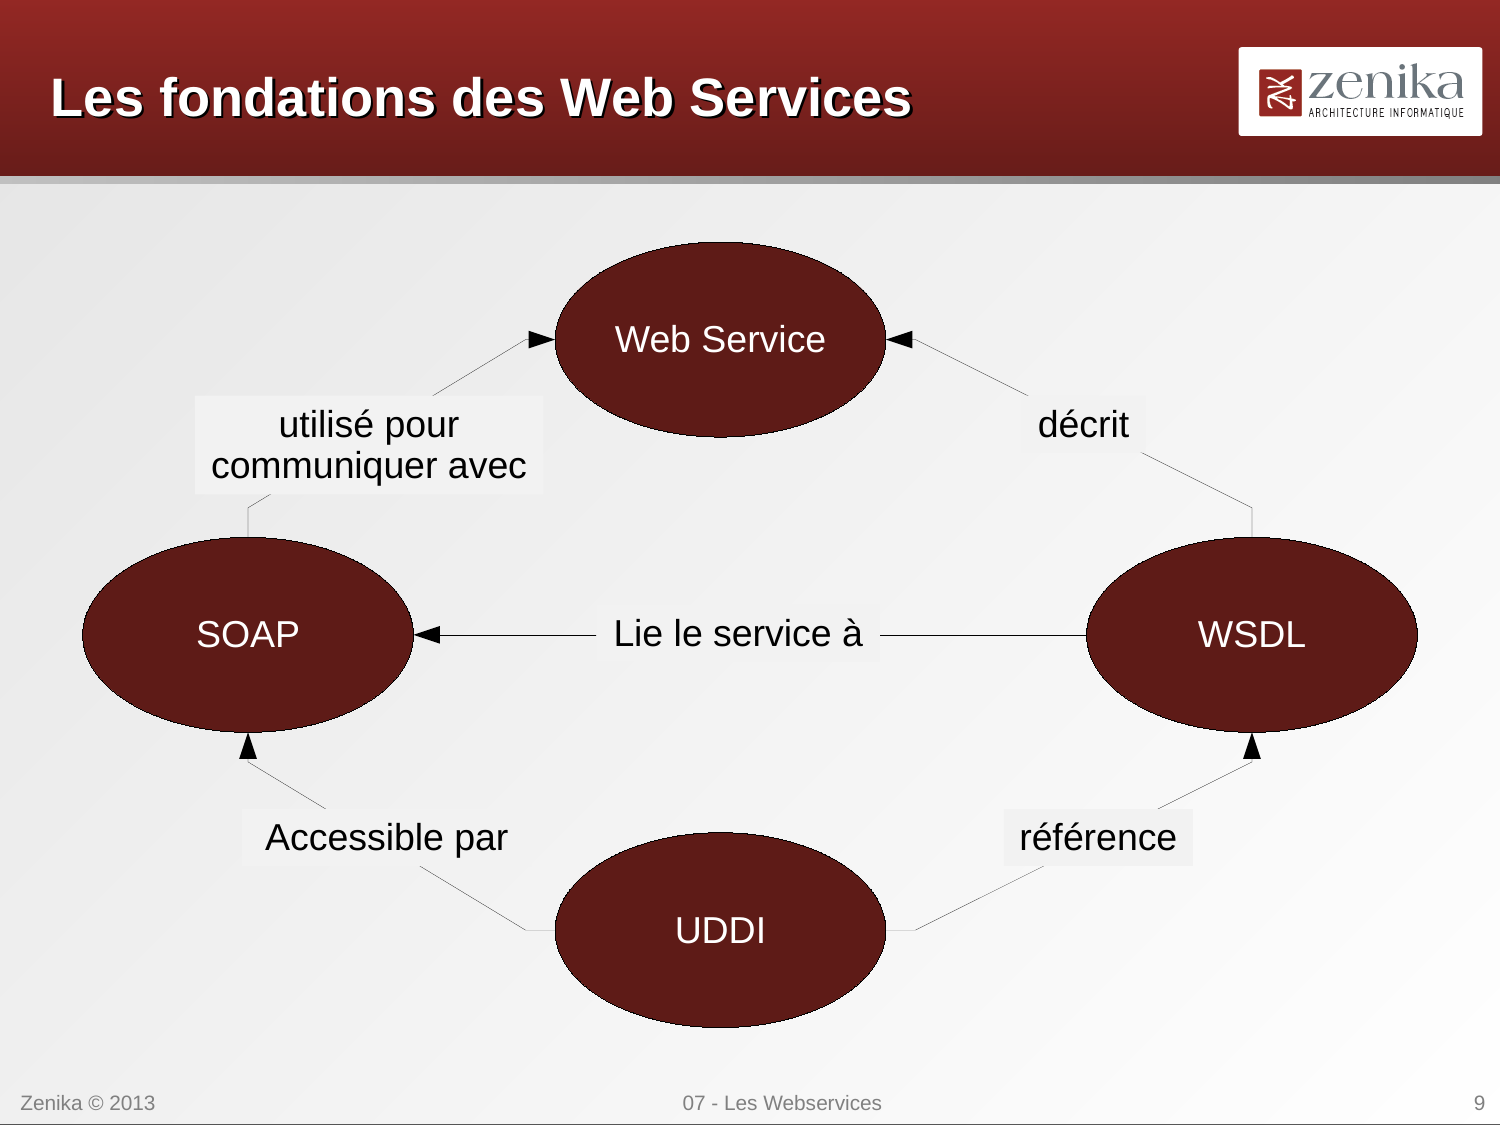

# Les fondations des Web Services
Web Service
utilisé pour communiquer avec
décrit
SOAP
WSDL
Lie le service à
Lie le service à
référence
Accessible par
UDDI